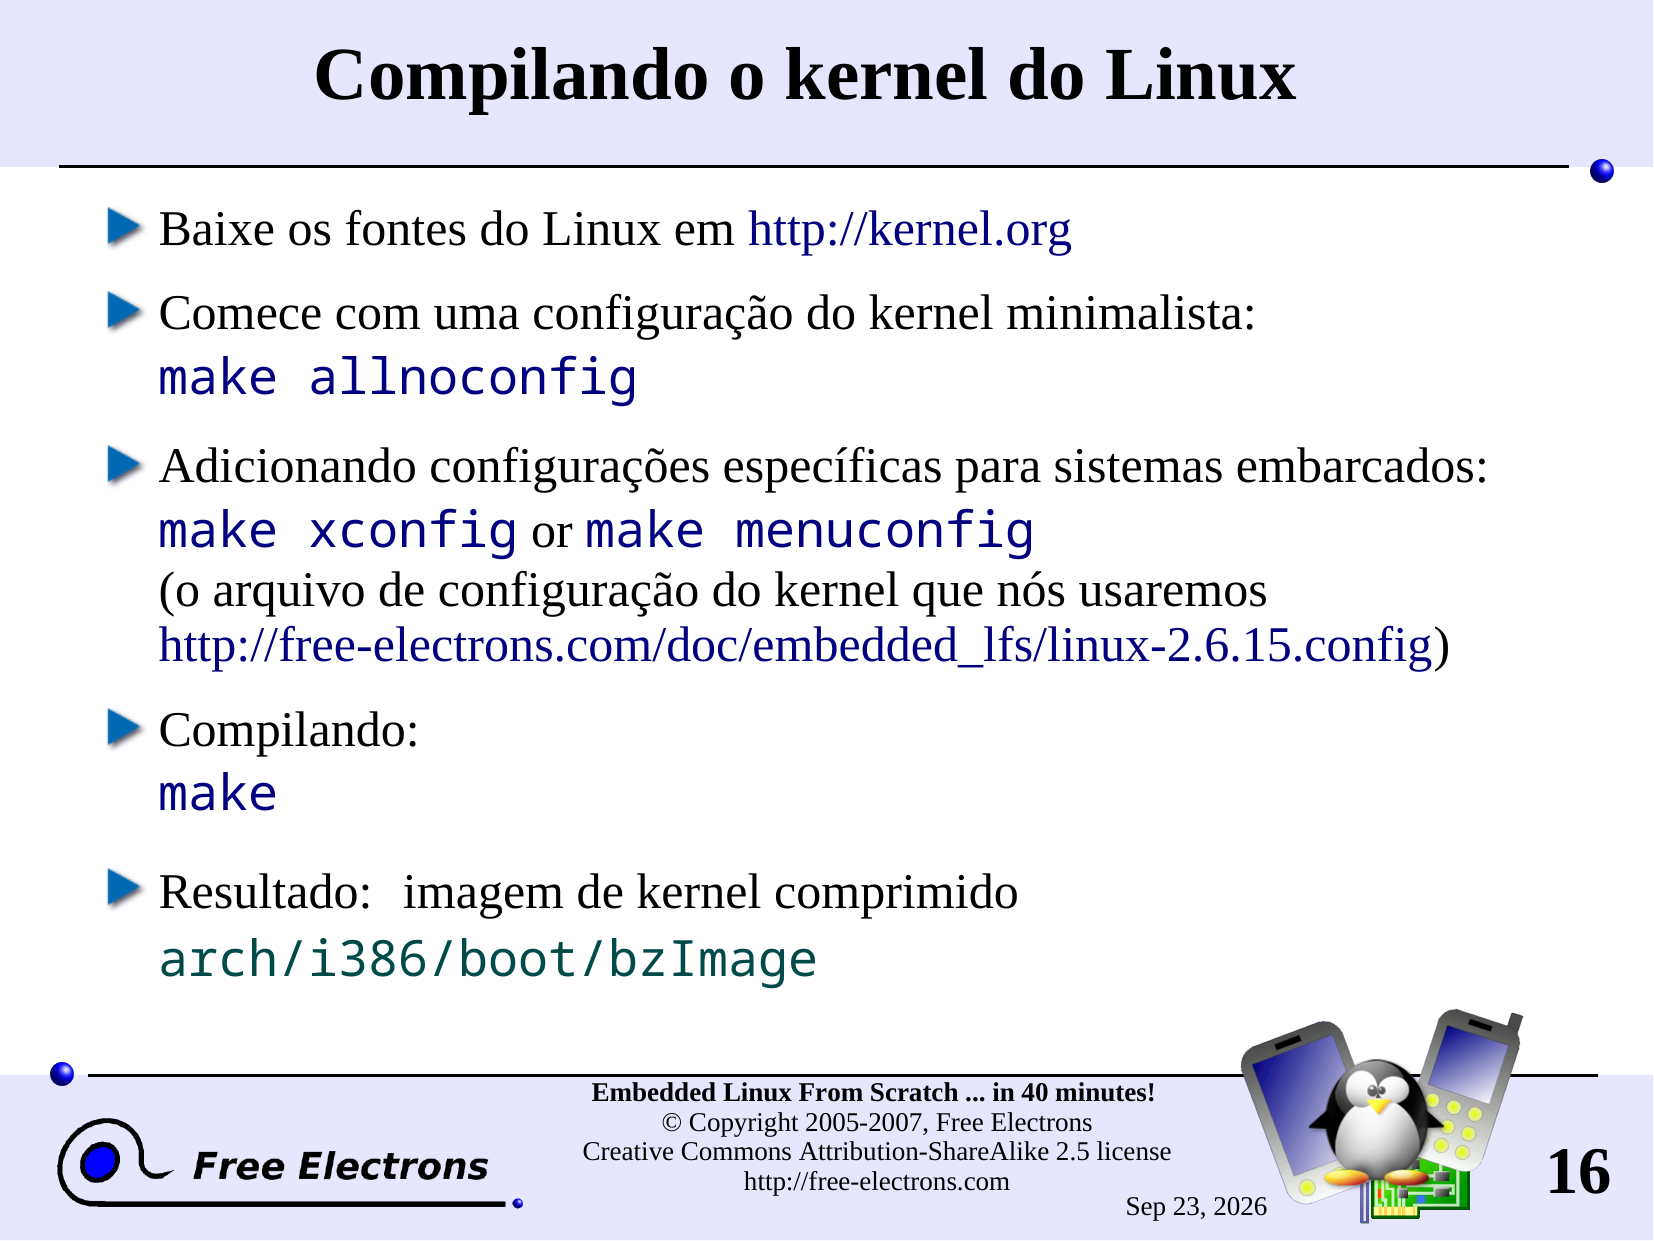

# Compilando o kernel do Linux
Baixe os fontes do Linux em http://kernel.org
Comece com uma configuração do kernel minimalista:
make allnoconfig
Adicionando configurações específicas para sistemas embarcados:
make xconfig or make menuconfig
(o arquivo de configuração do kernel que nós usaremos http://free-electrons.com/doc/embedded_lfs/linux-2.6.15.config)
Compilando:
make
Resultado: imagem de kernel comprimido arch/i386/boot/bzImage